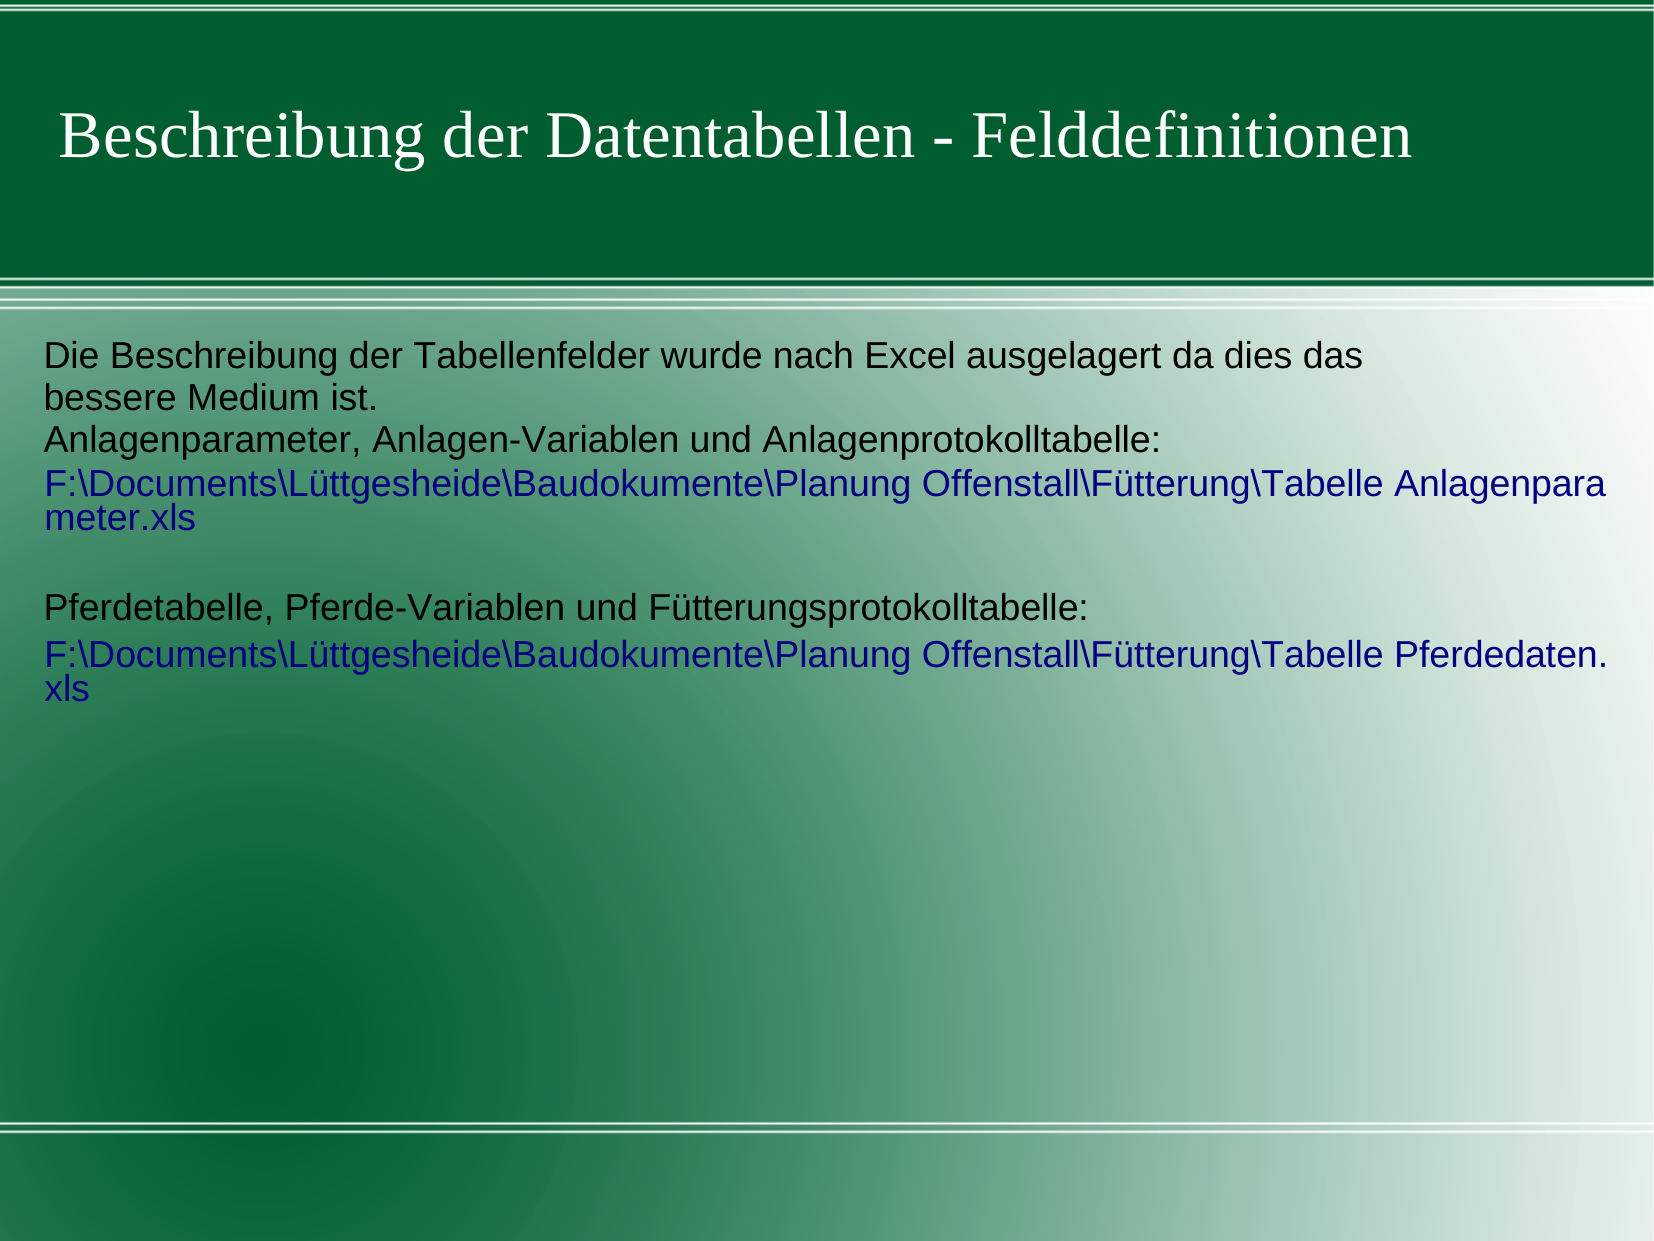

# Beschreibung der Datentabellen - Felddefinitionen
Die Beschreibung der Tabellenfelder wurde nach Excel ausgelagert da dies das bessere Medium ist.
Anlagenparameter, Anlagen-Variablen und Anlagenprotokolltabelle:
Pferdetabelle, Pferde-Variablen und Fütterungsprotokolltabelle:
F:\Documents\Lüttgesheide\Baudokumente\Planung Offenstall\Fütterung\Tabelle Anlagenparameter.xls
F:\Documents\Lüttgesheide\Baudokumente\Planung Offenstall\Fütterung\Tabelle Pferdedaten.xls